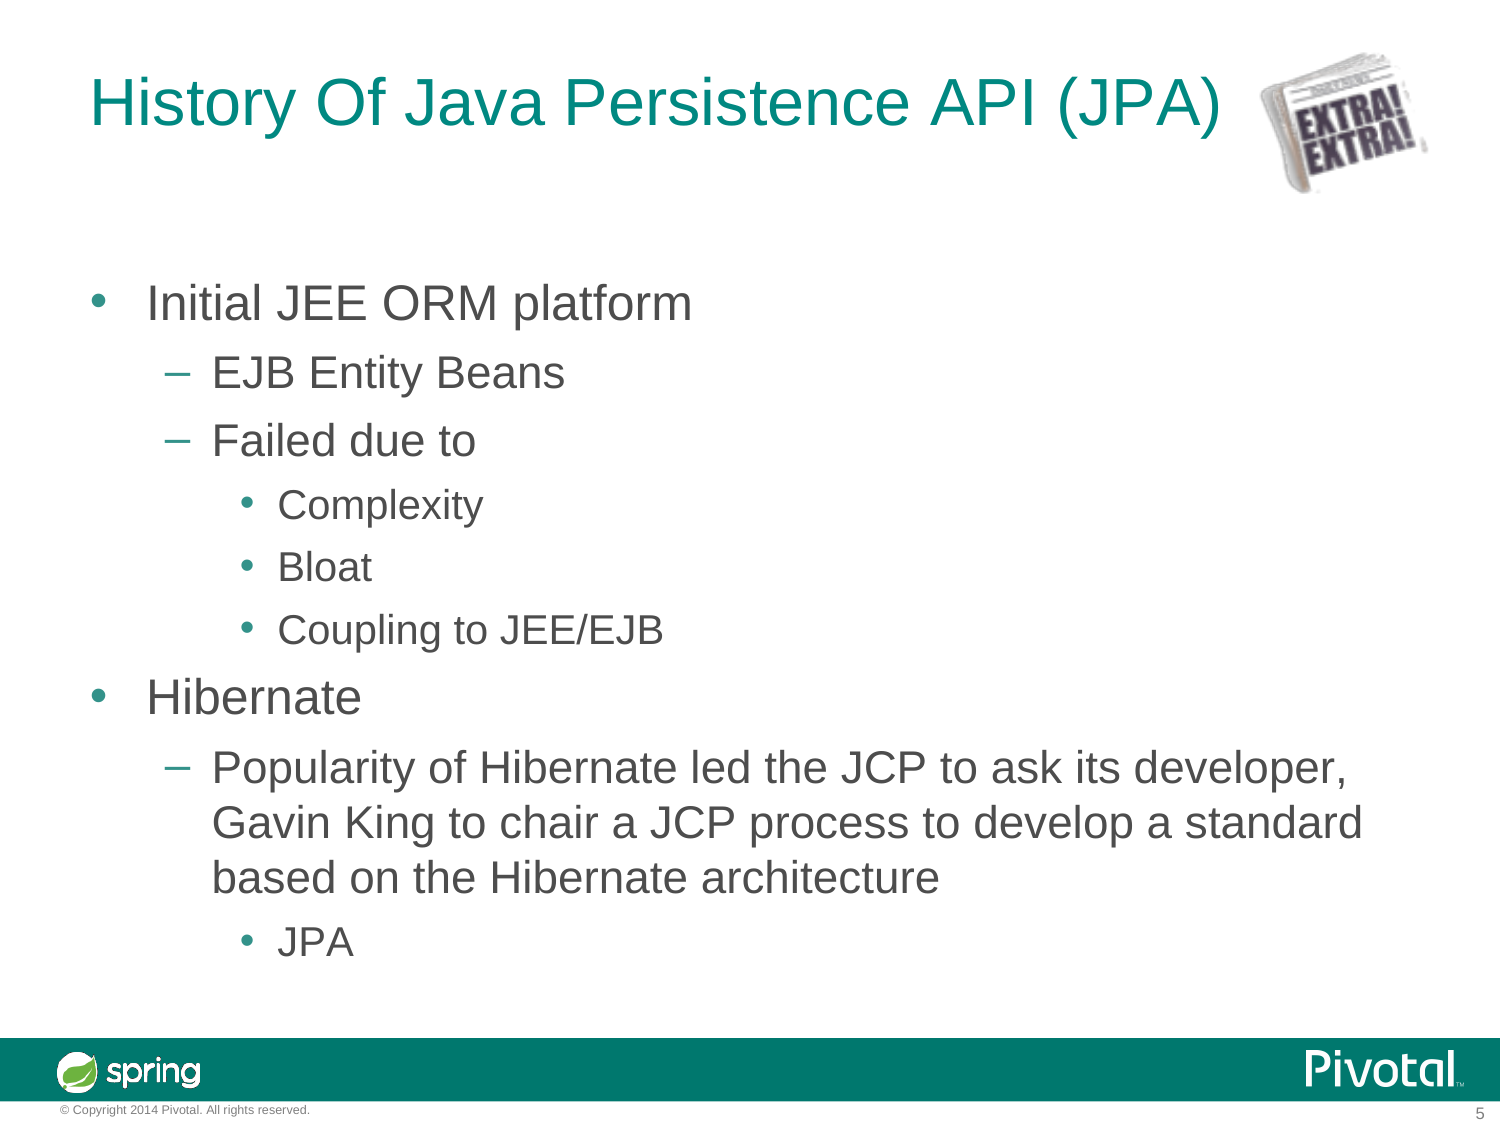

# History Of Java Persistence API (JPA)
Initial JEE ORM platform
EJB Entity Beans
Failed due to
Complexity
Bloat
Coupling to JEE/EJB
Hibernate
Popularity of Hibernate led the JCP to ask its developer, Gavin King to chair a JCP process to develop a standard based on the Hibernate architecture
JPA